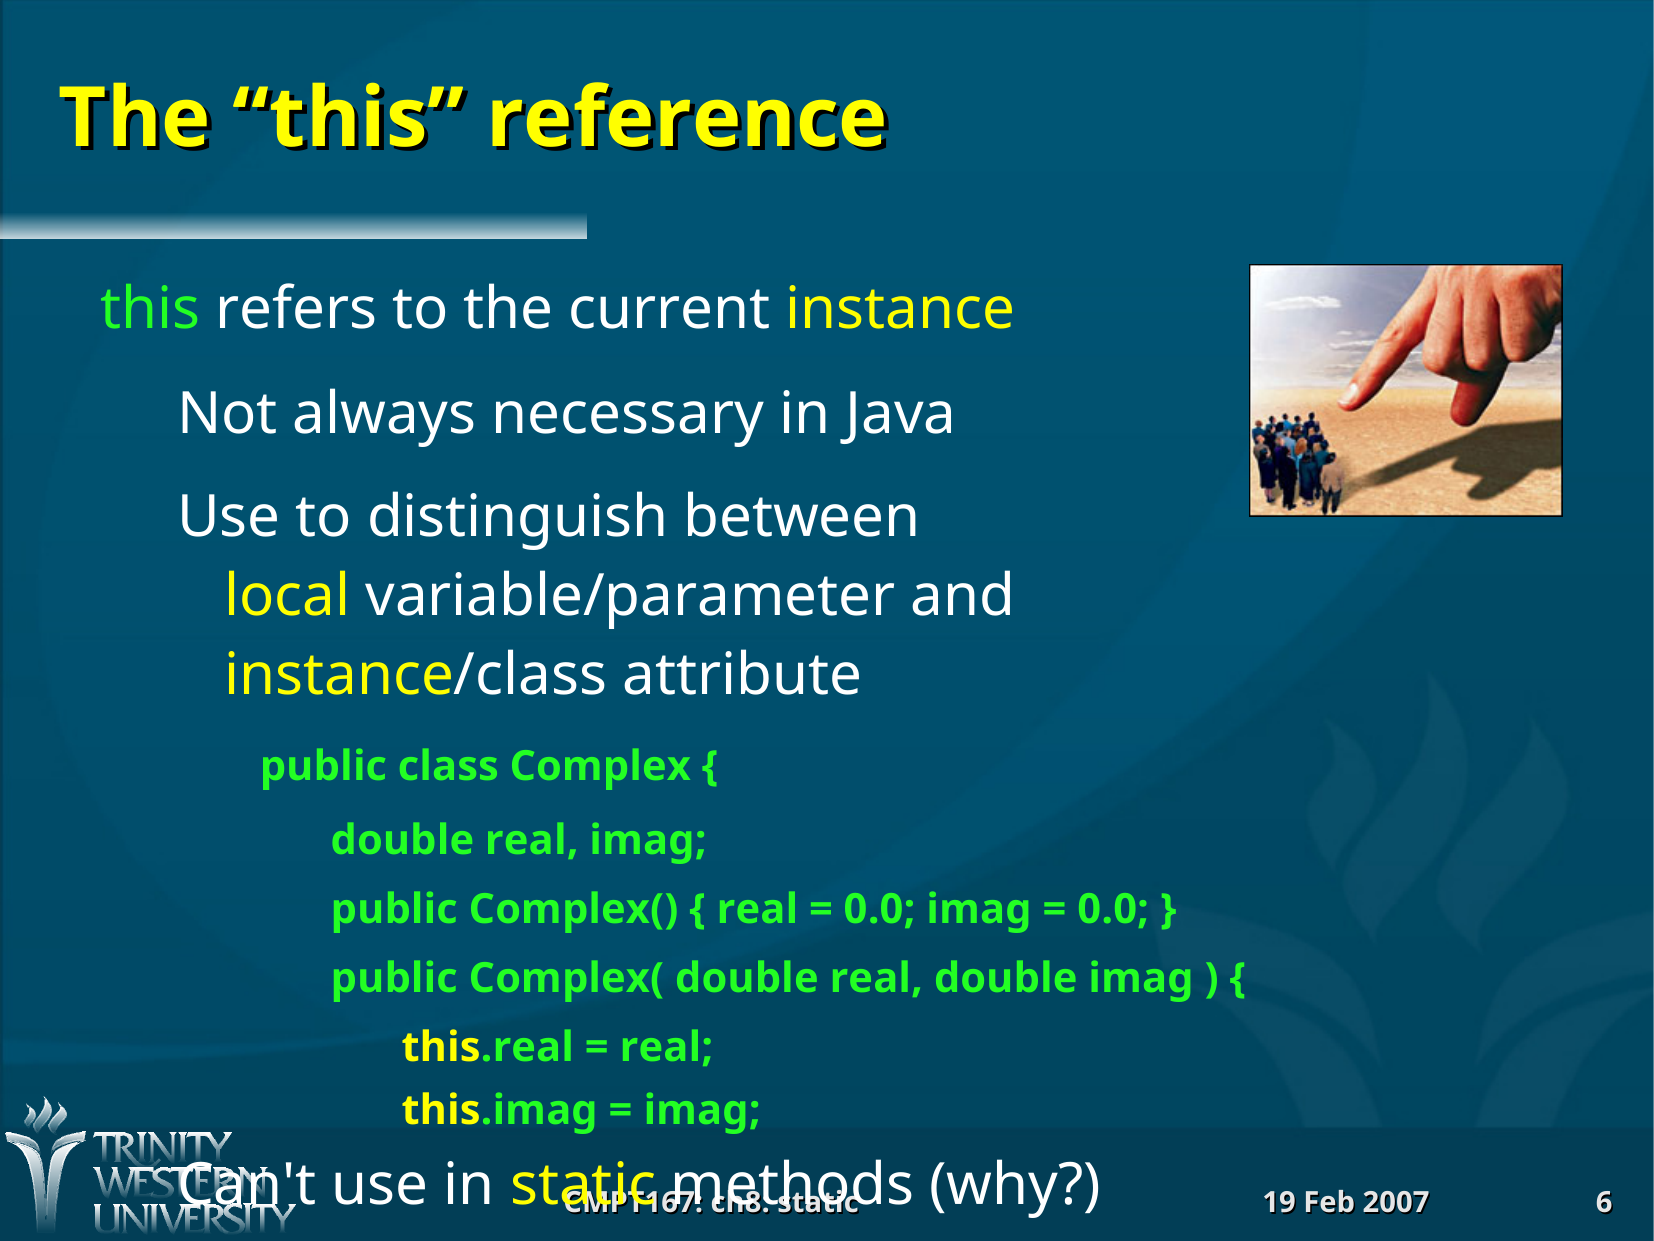

# The “this” reference
this refers to the current instance
Not always necessary in Java
Use to distinguish between
local variable/parameter and
instance/class attribute
public class Complex {
double real, imag;
public Complex() { real = 0.0; imag = 0.0; }
public Complex( double real, double imag ) {
this.real = real;
this.imag = imag;
Can't use in static methods (why?)
CMPT167: ch8: static
19 Feb 2007
6